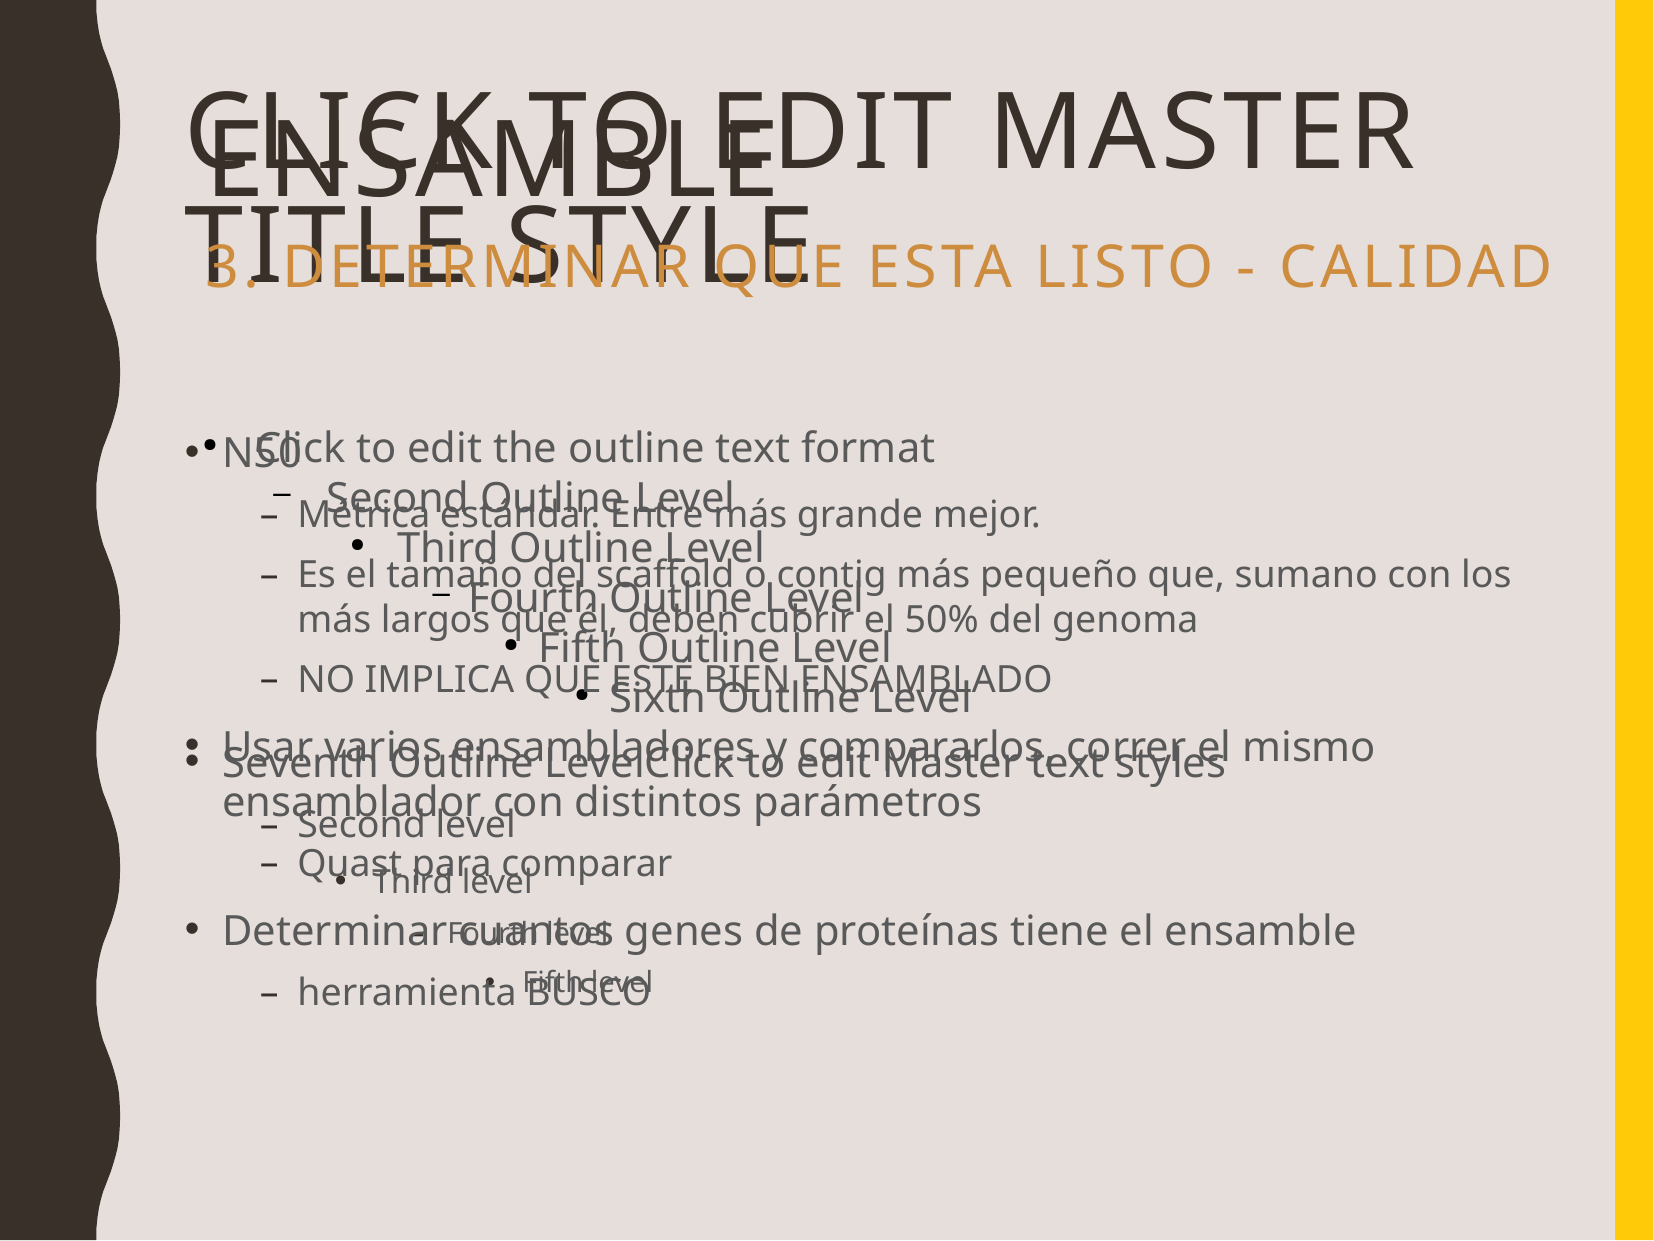

enSAMBLE
# 3. Determinar que esta listo - Calidad
N50
Métrica estándar. Entre más grande mejor.
Es el tamaño del scaffold o contig más pequeño que, sumano con los más largos que él, deben cubrir el 50% del genoma
NO IMPLICA QUE ESTÉ BIEN ENSAMBLADO
Usar varios ensambladores y compararlos, correr el mismo ensamblador con distintos parámetros
Quast para comparar
Determinar cuantos genes de proteínas tiene el ensamble
herramienta BUSCO